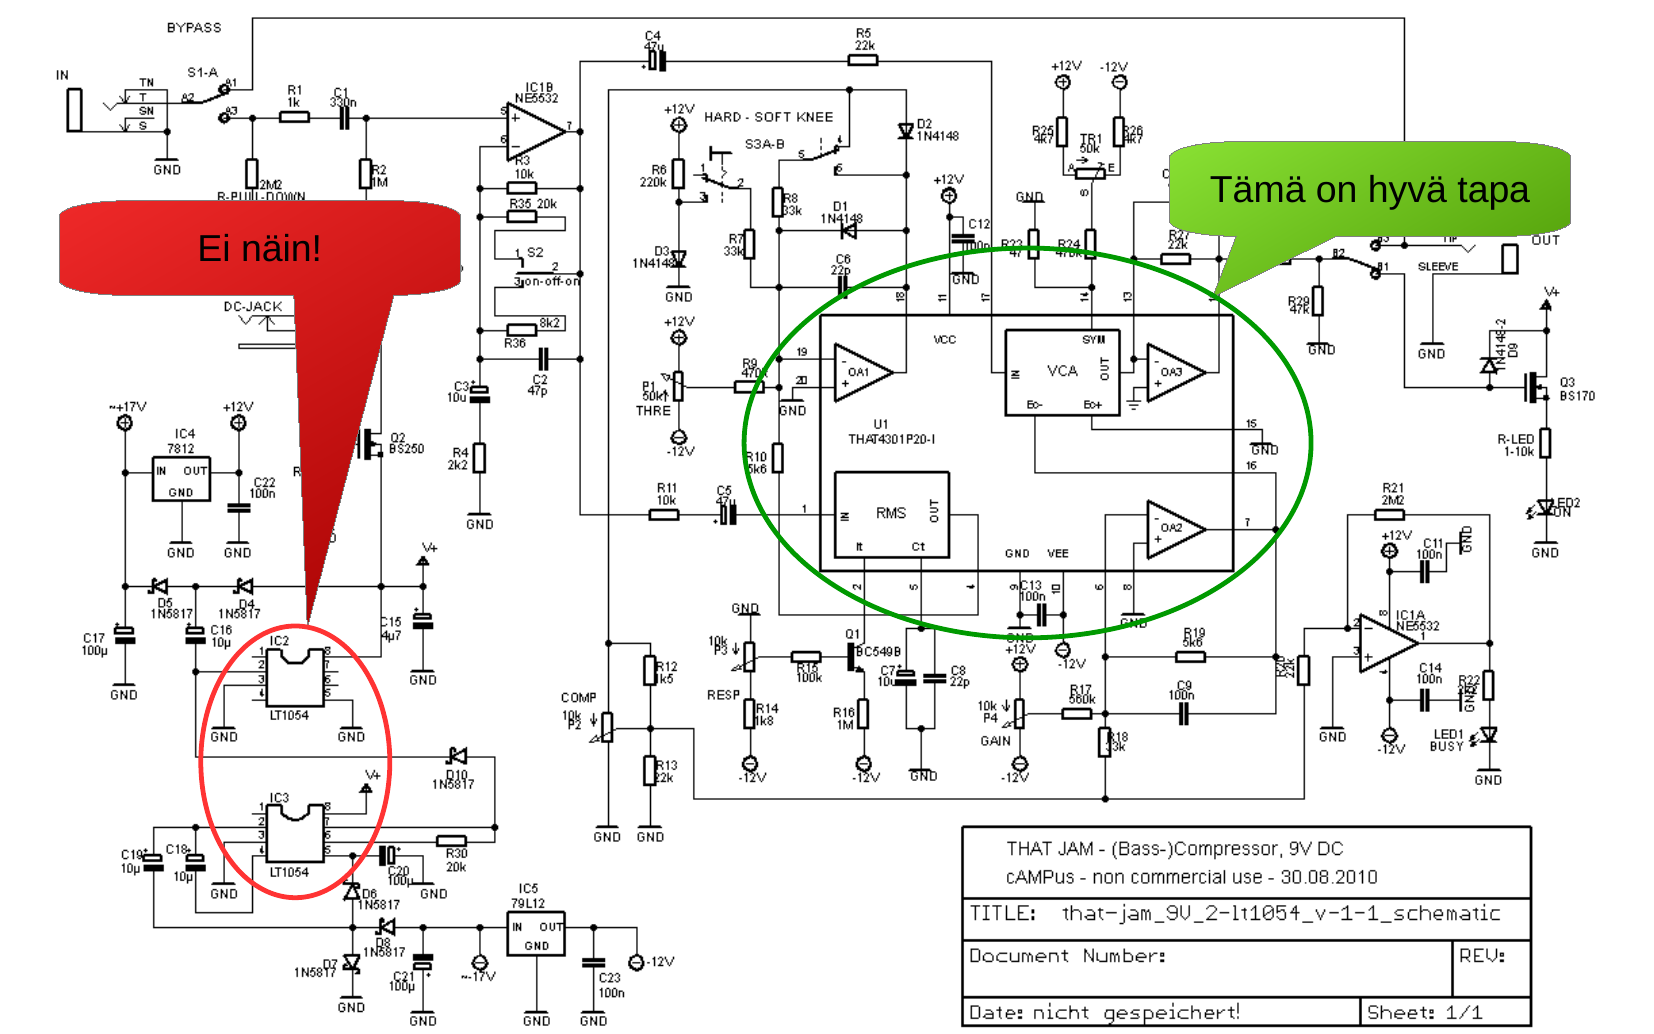

#
Tämä on hyvä tapa
Ei näin!